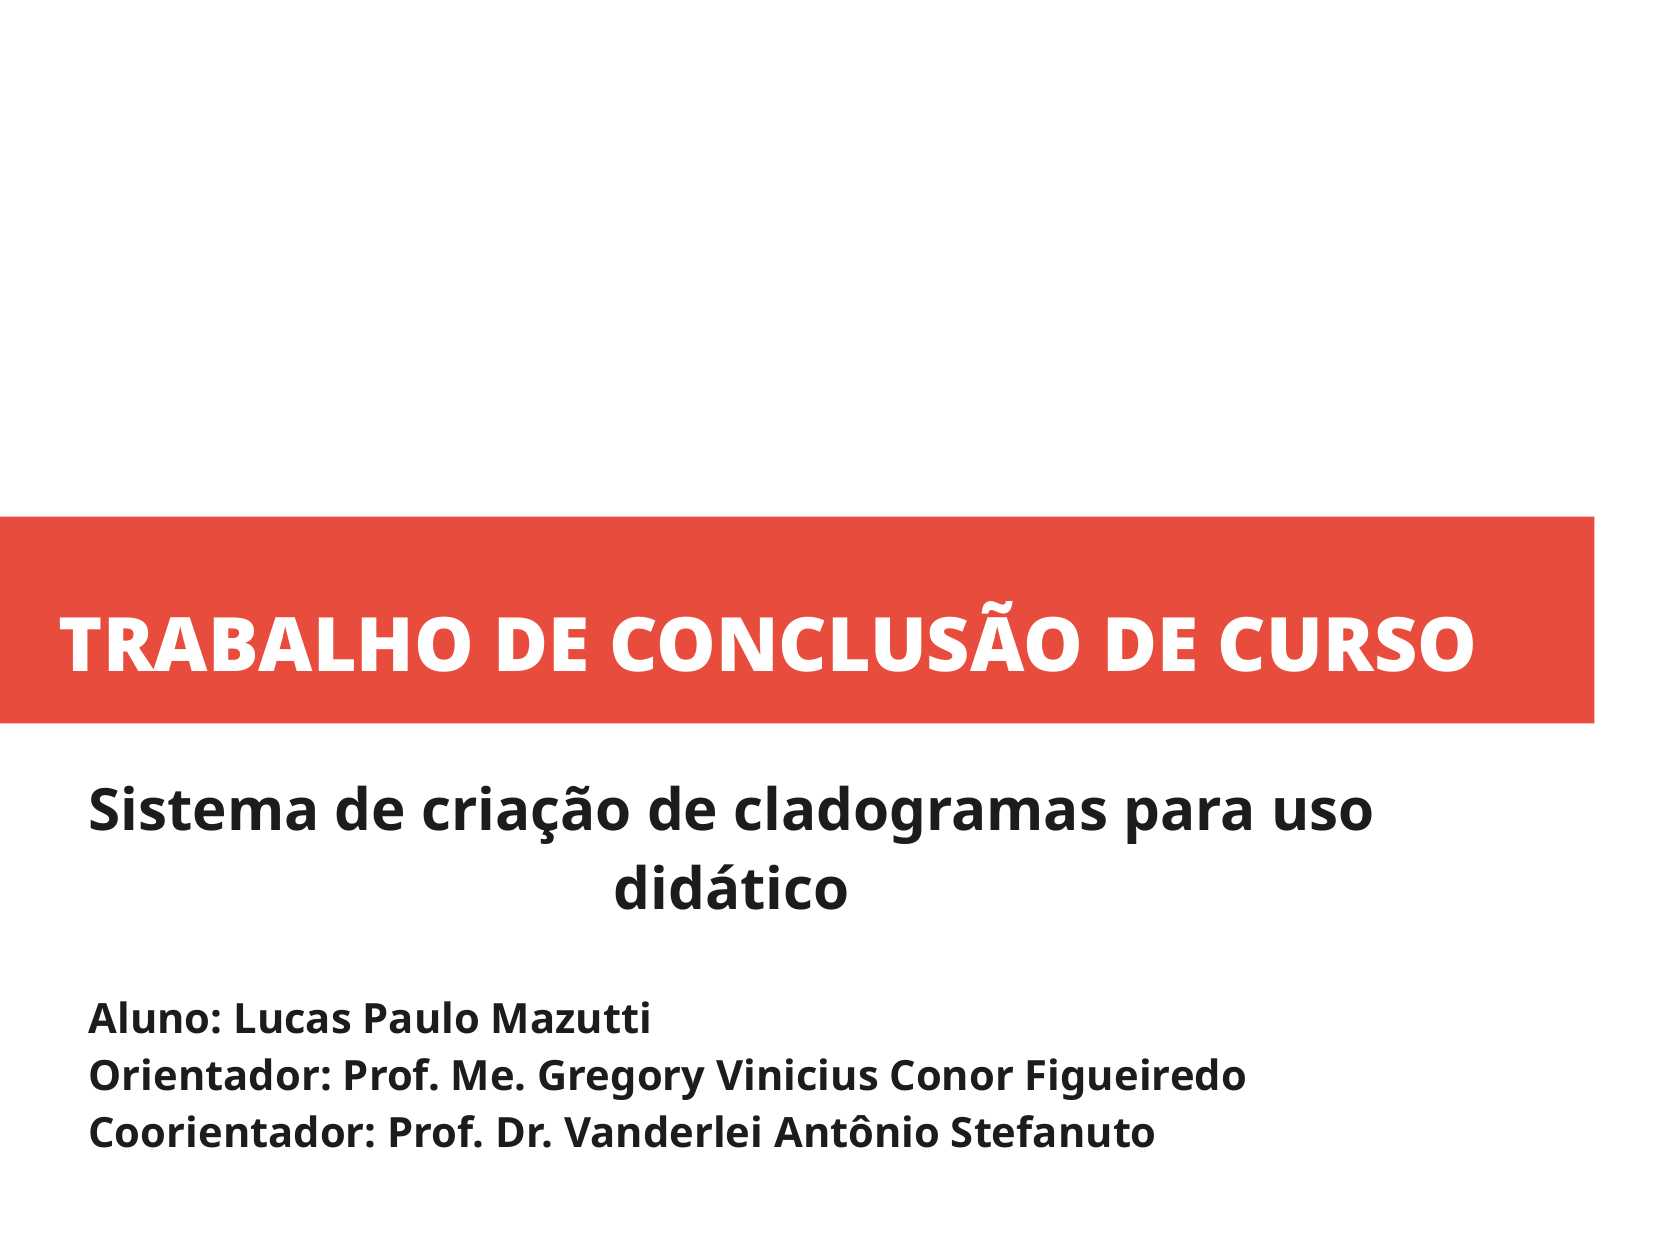

# TRABALHO DE CONCLUSÃO DE CURSO
Sistema de criação de cladogramas para uso didático
Aluno: Lucas Paulo Mazutti
Orientador: Prof. Me. Gregory Vinicius Conor Figueiredo
Coorientador: Prof. Dr. Vanderlei Antônio Stefanuto